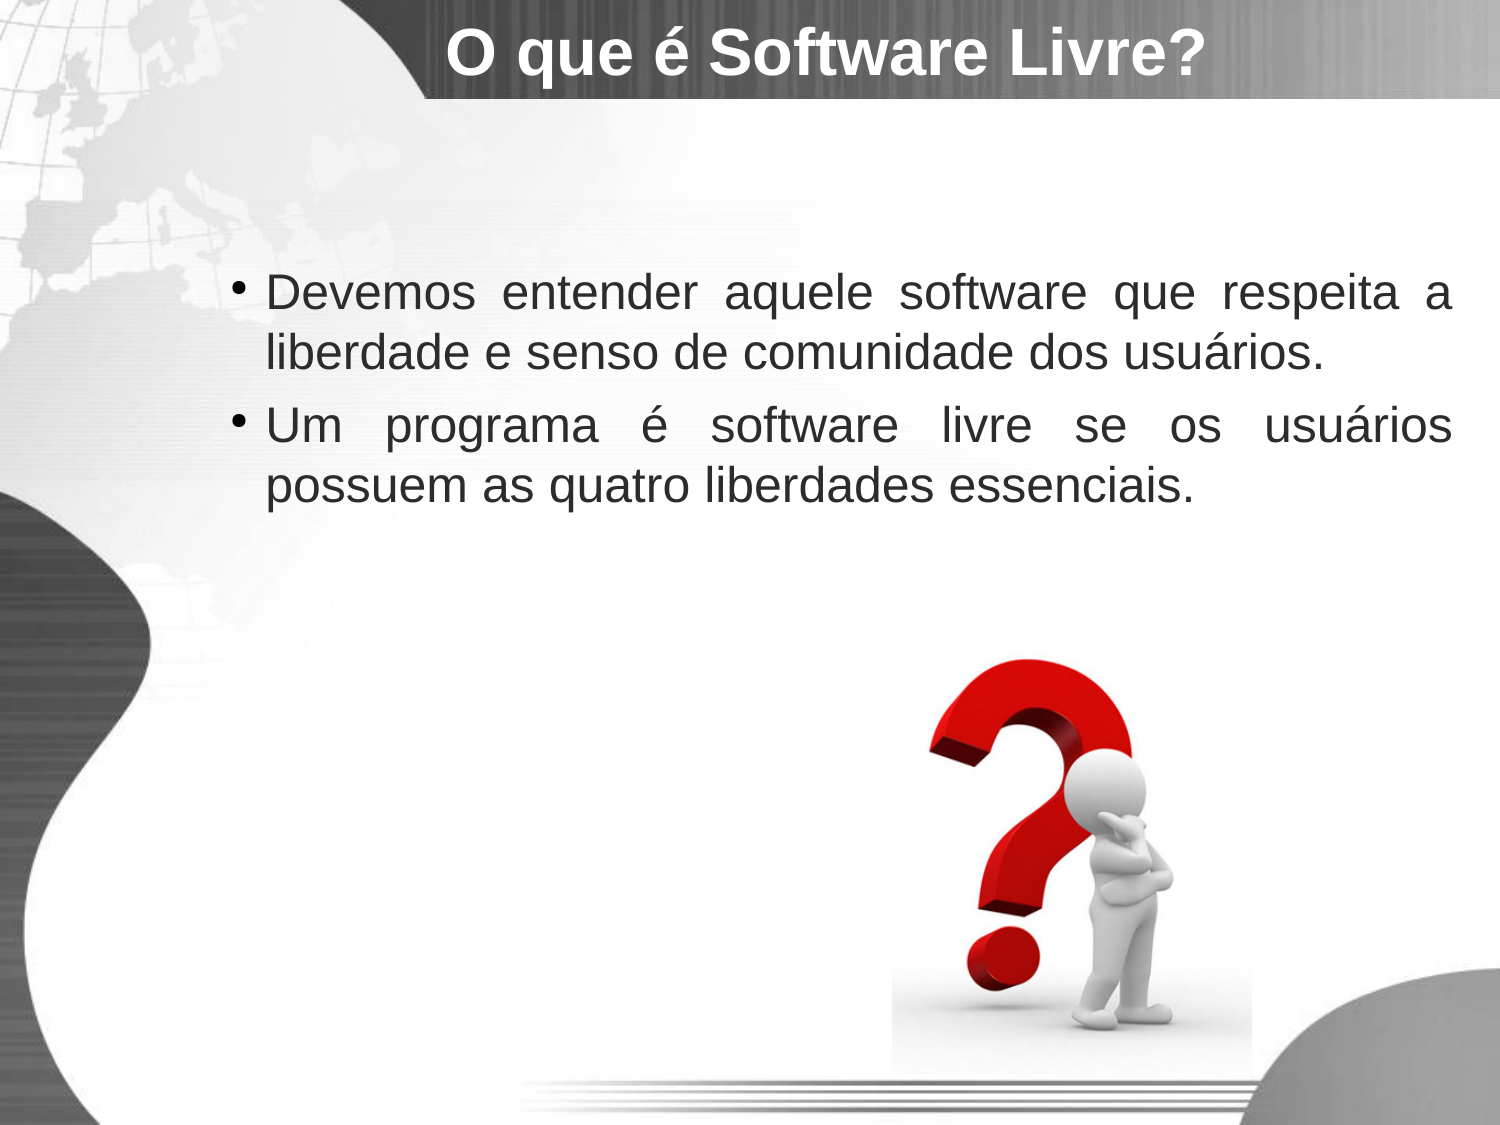

# O que é Software Livre?
Devemos entender aquele software que respeita a liberdade e senso de comunidade dos usuários.
Um programa é software livre se os usuários possuem as quatro liberdades essenciais.